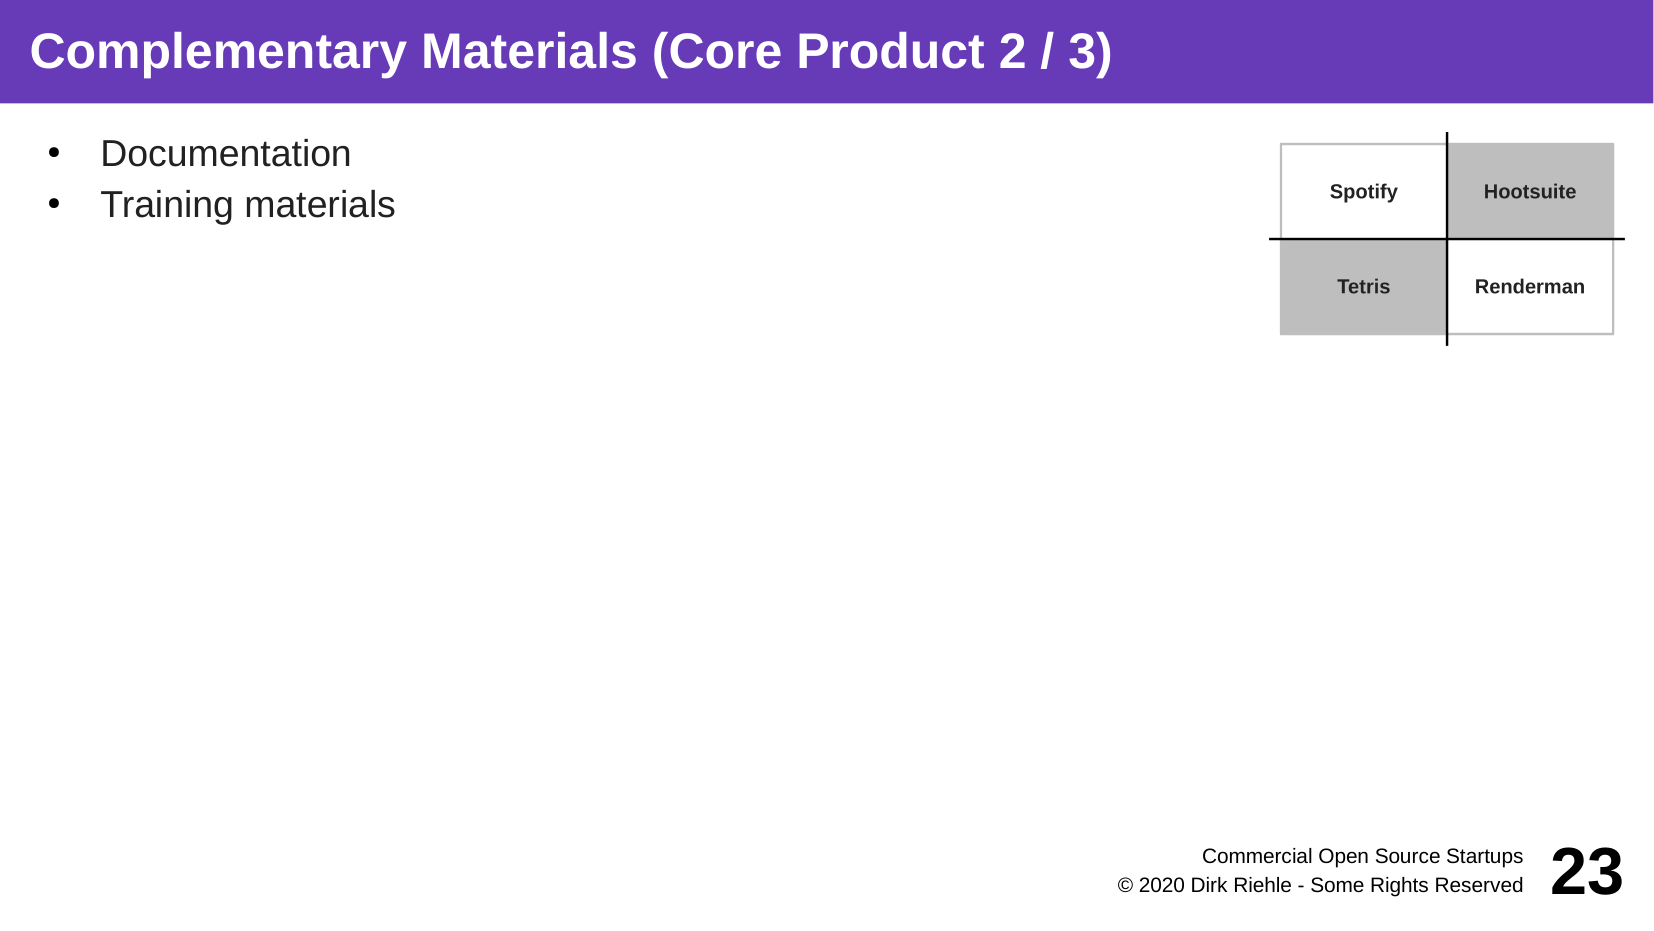

# Complementary Materials (Core Product 2 / 3)
Documentation
Training materials
Commercial Open Source Startups
23
© 2020 Dirk Riehle - Some Rights Reserved